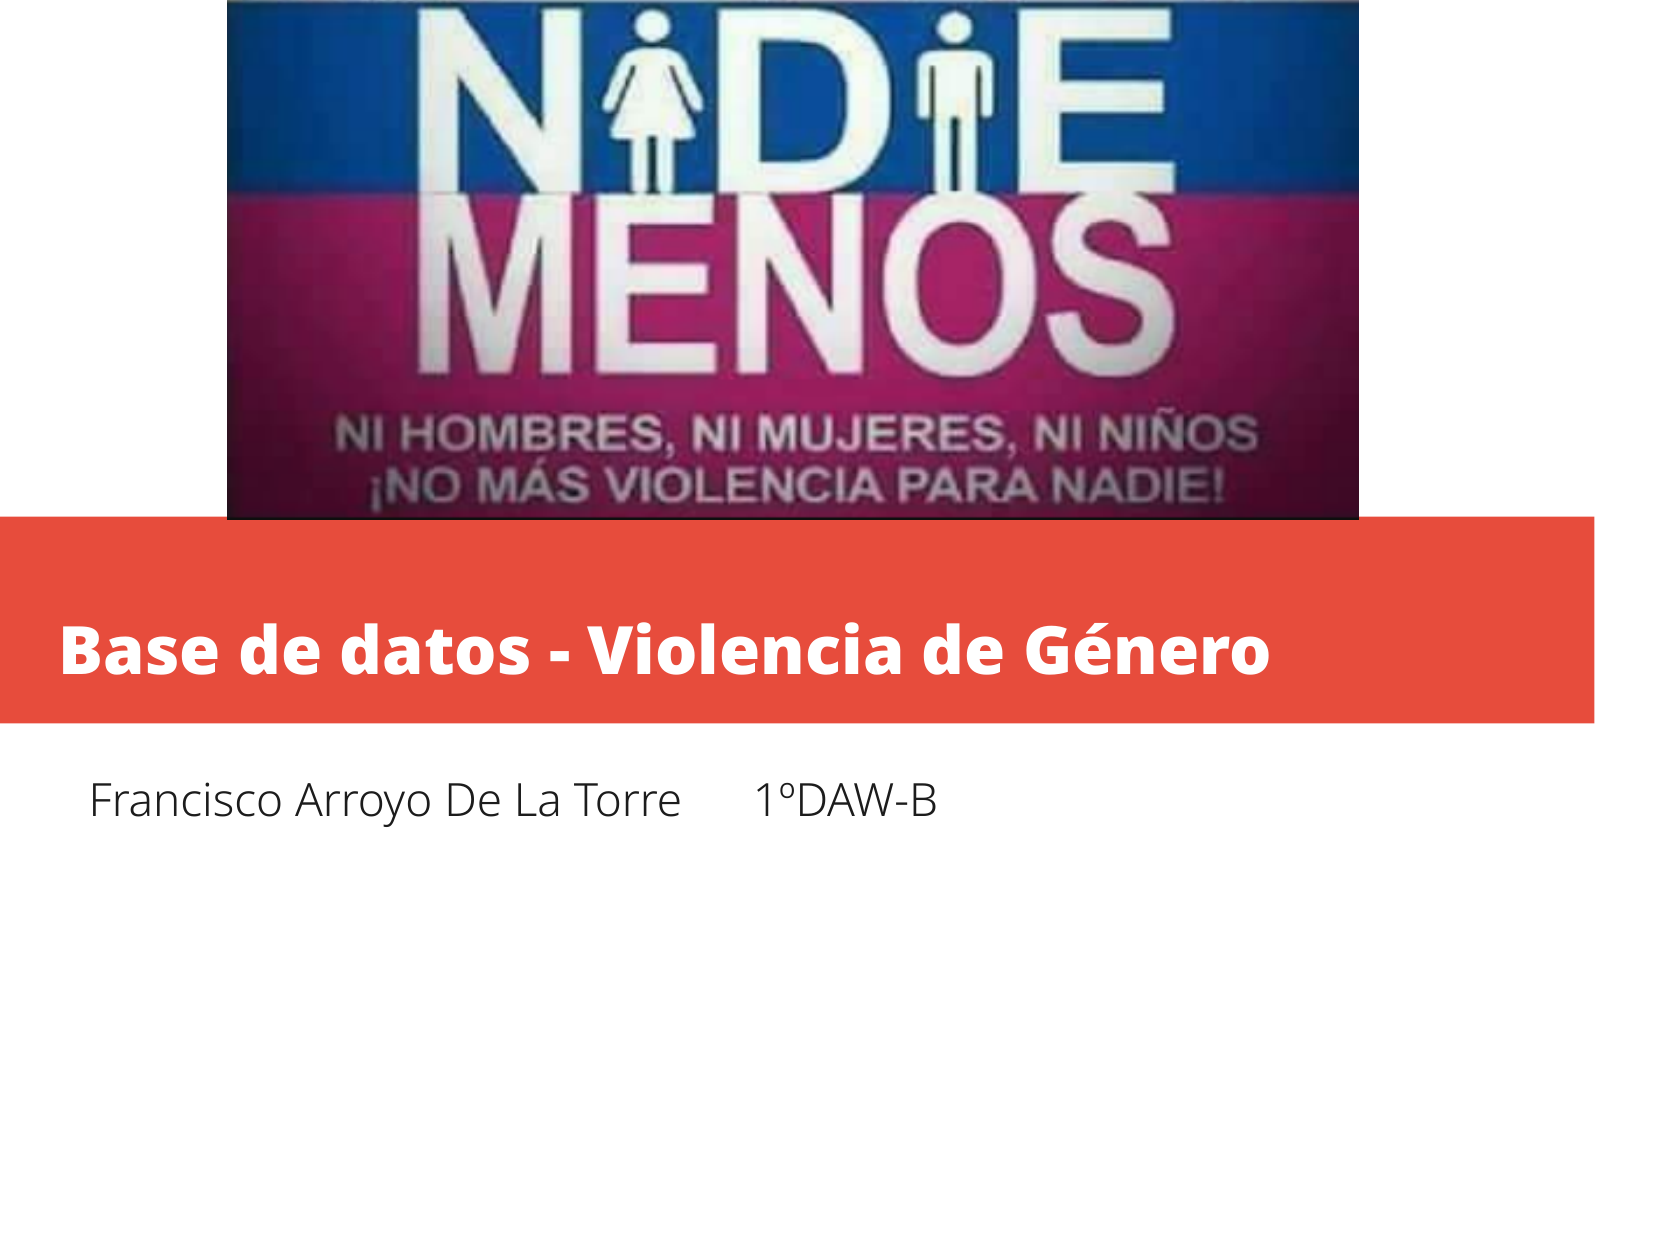

# Base de datos - Violencia de Género
Francisco Arroyo De La Torre	1ºDAW-B